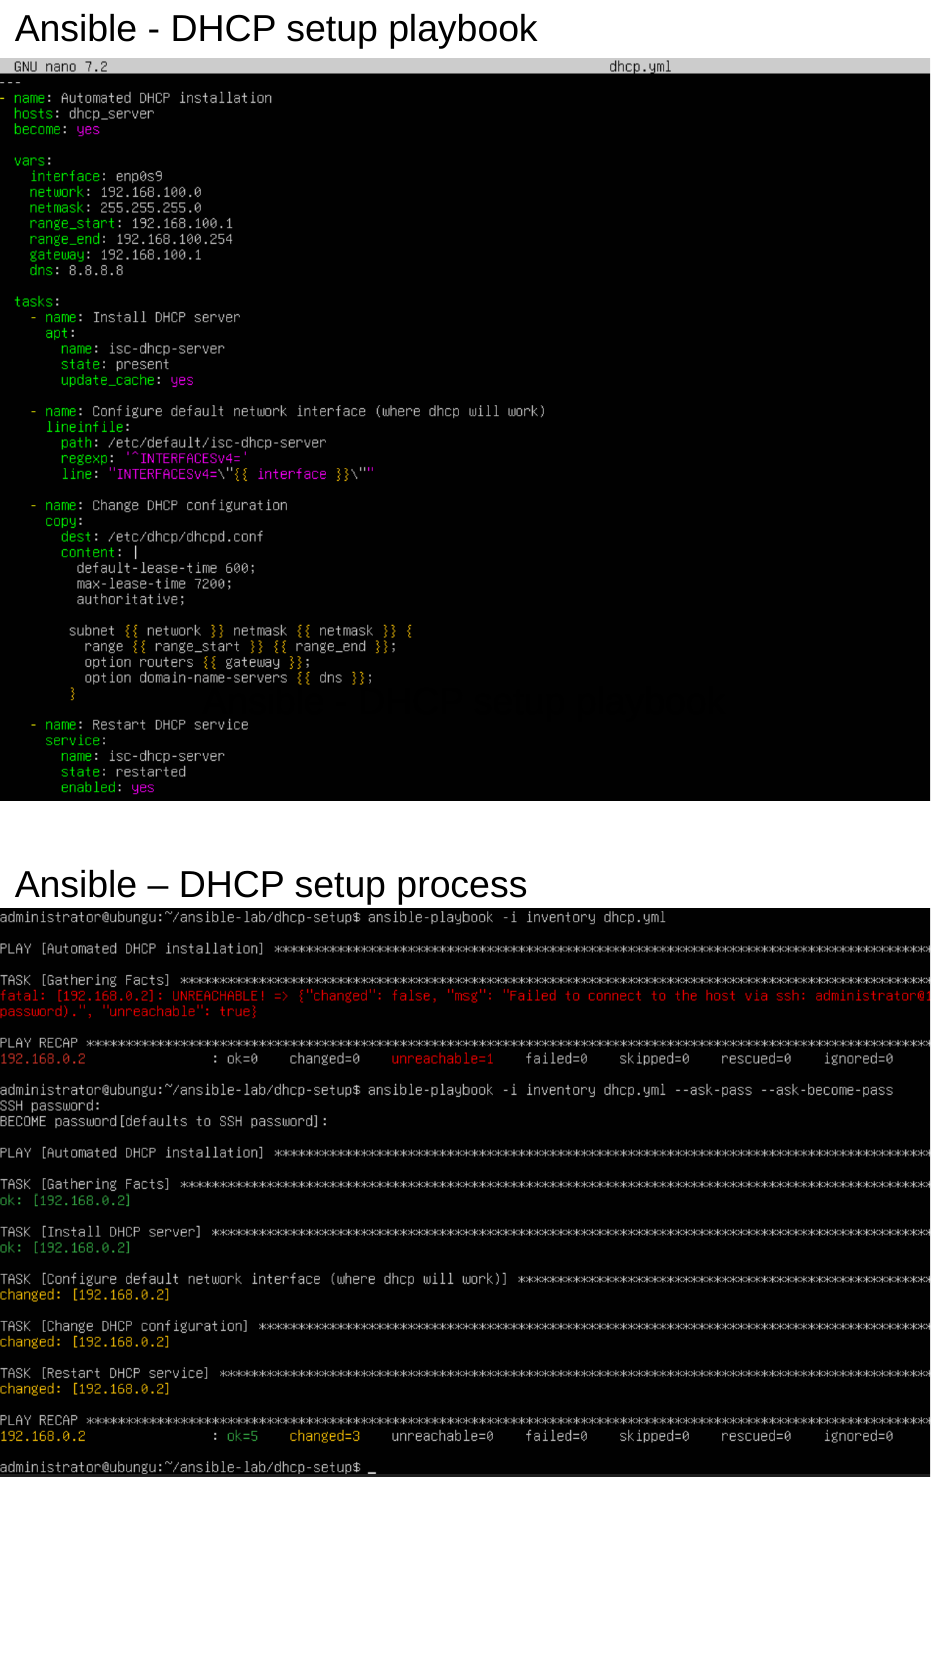

Ansible - DHCP setup playbook
Ansible - DHCP setup playbook
Ansible – DHCP setup process